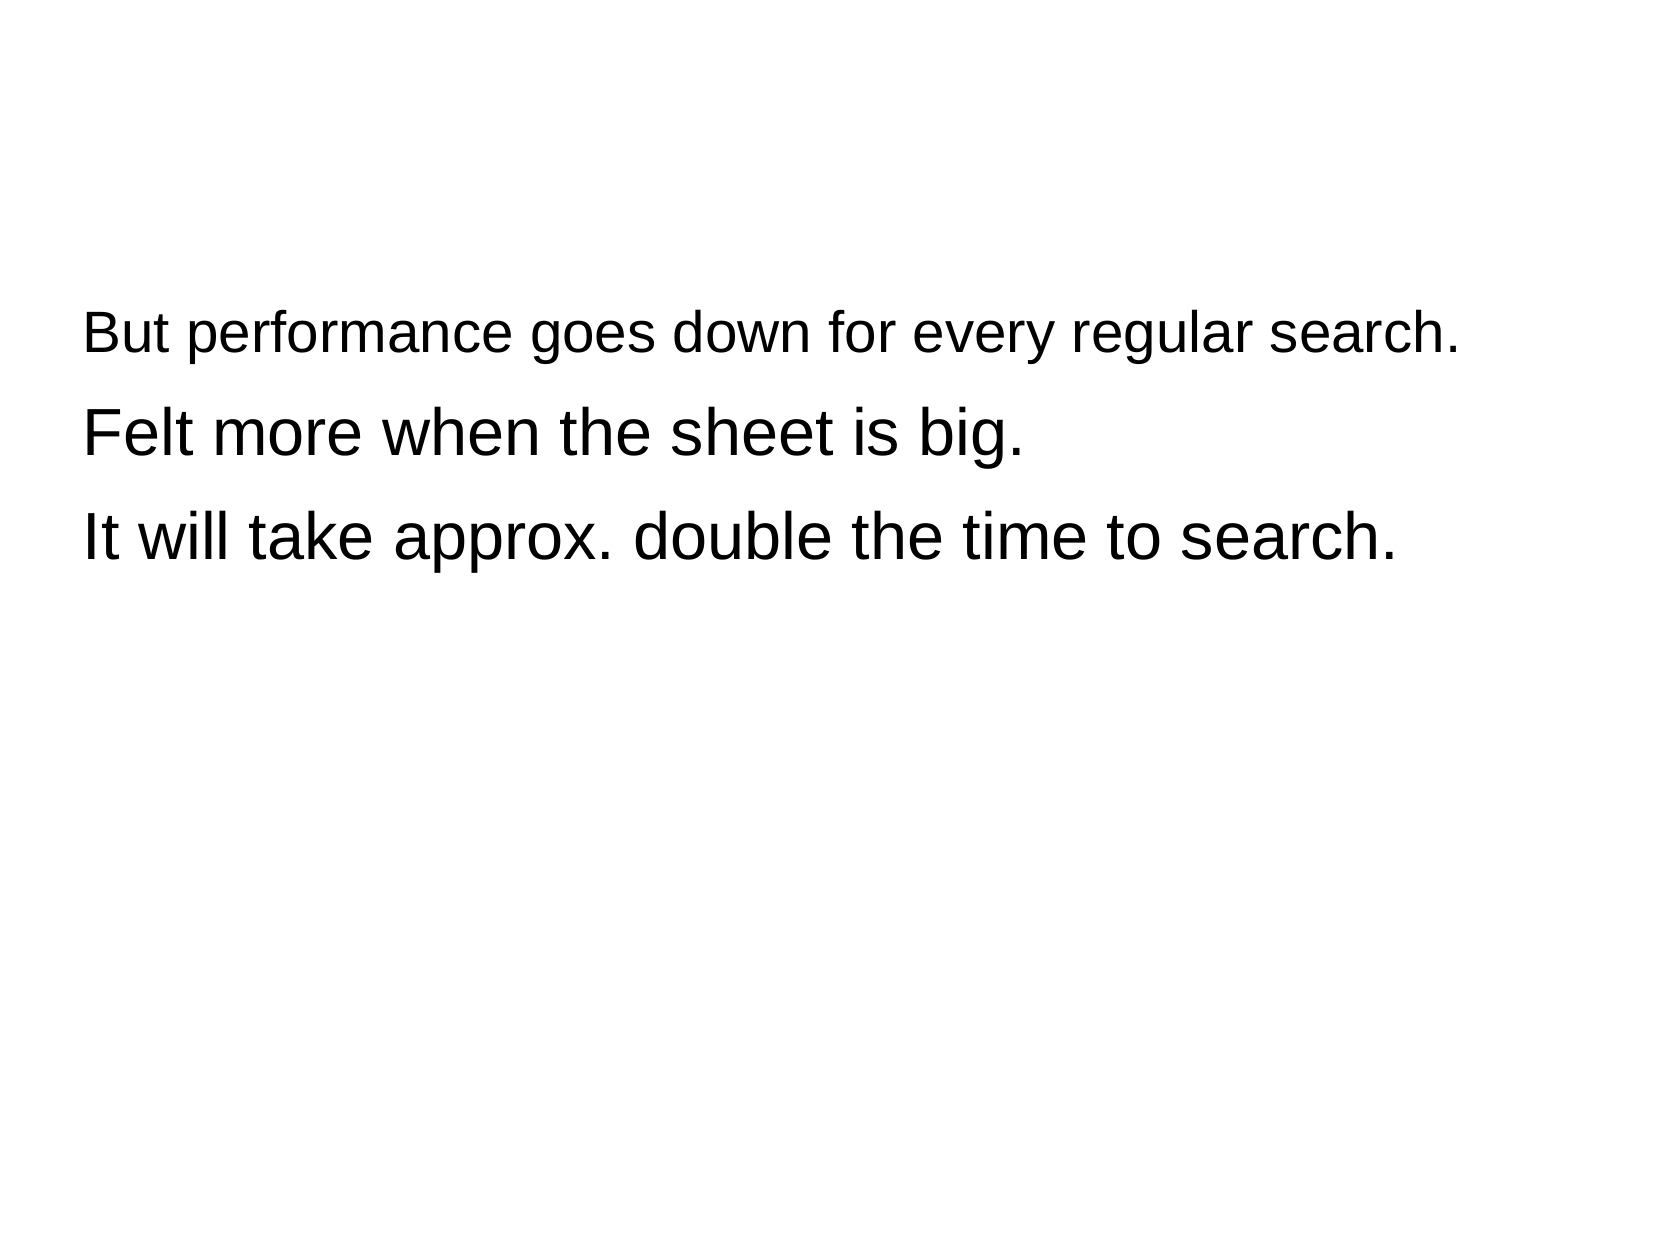

# But performance goes down for every regular search.
Felt more when the sheet is big.
It will take approx. double the time to search.